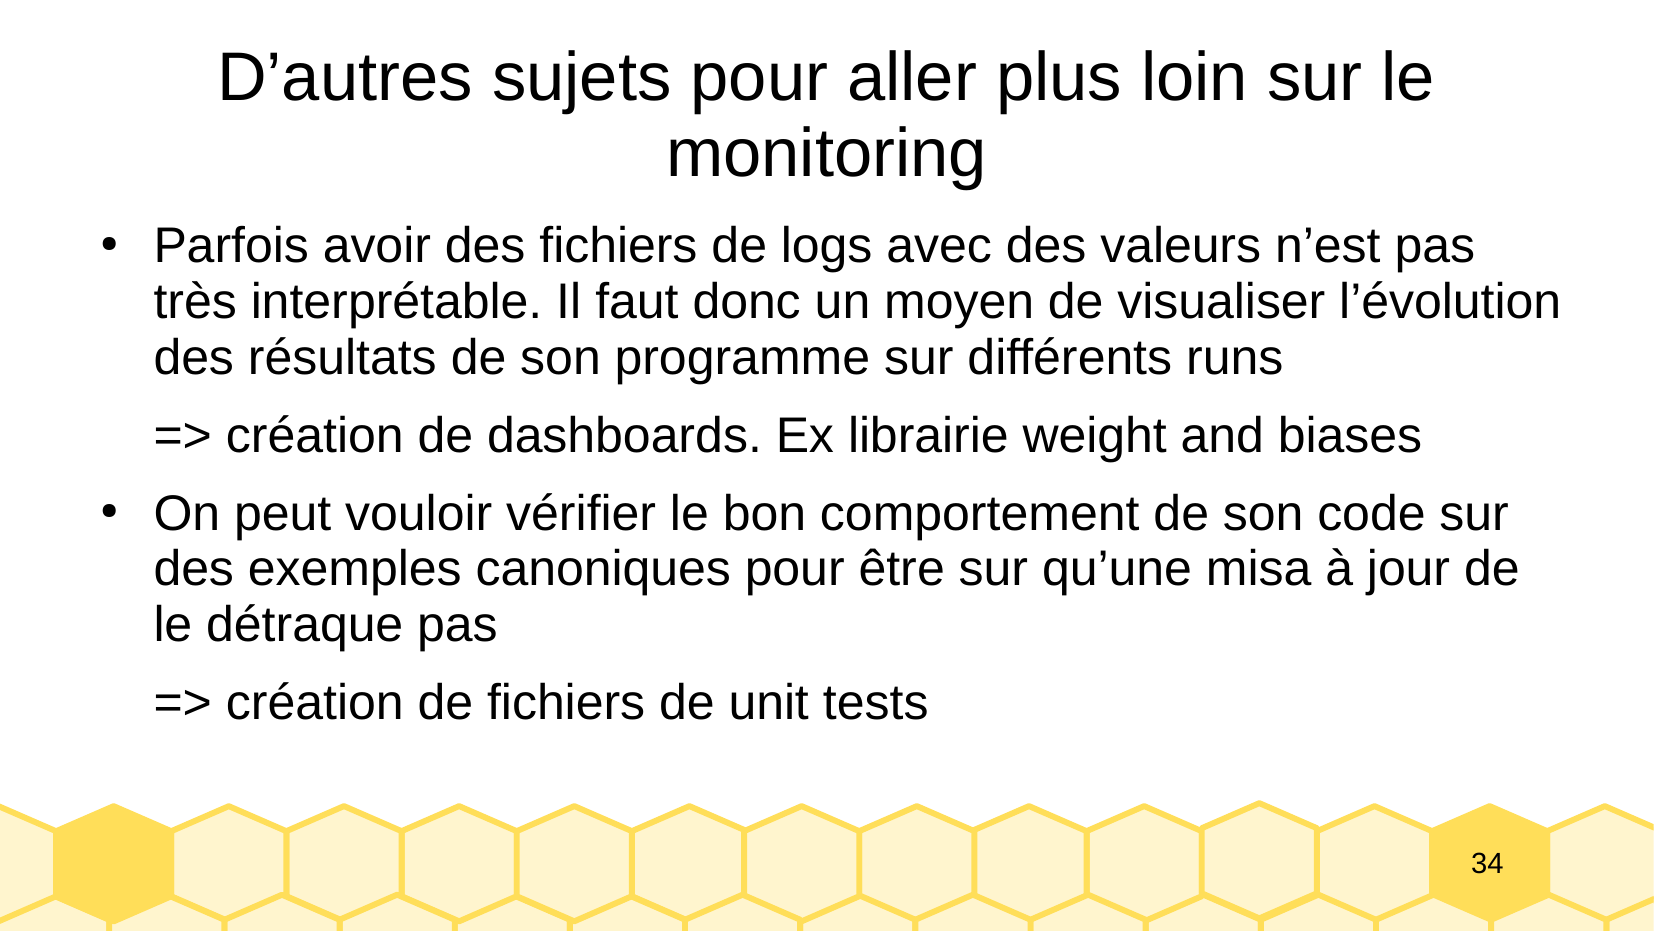

# D’autres sujets pour aller plus loin sur le monitoring
Parfois avoir des fichiers de logs avec des valeurs n’est pas très interprétable. Il faut donc un moyen de visualiser l’évolution des résultats de son programme sur différents runs
=> création de dashboards. Ex librairie weight and biases
On peut vouloir vérifier le bon comportement de son code sur des exemples canoniques pour être sur qu’une misa à jour de le détraque pas
=> création de fichiers de unit tests